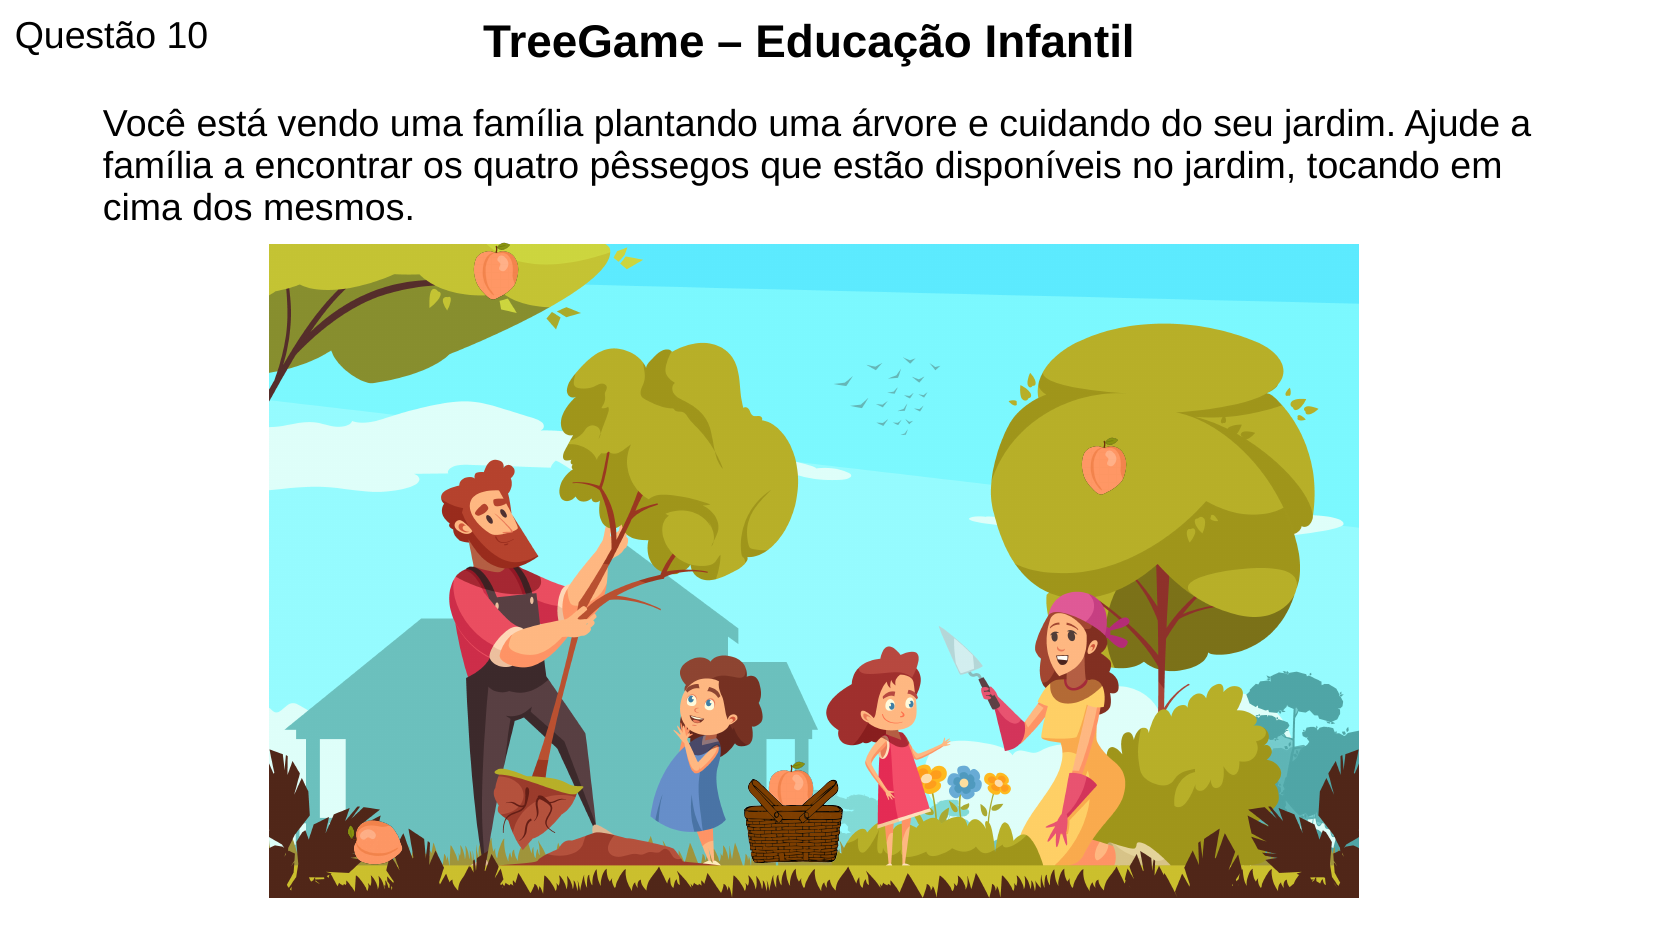

Questão 10
# TreeGame – Educação Infantil
Você está vendo uma família plantando uma árvore e cuidando do seu jardim. Ajude a família a encontrar os quatro pêssegos que estão disponíveis no jardim, tocando em cima dos mesmos.